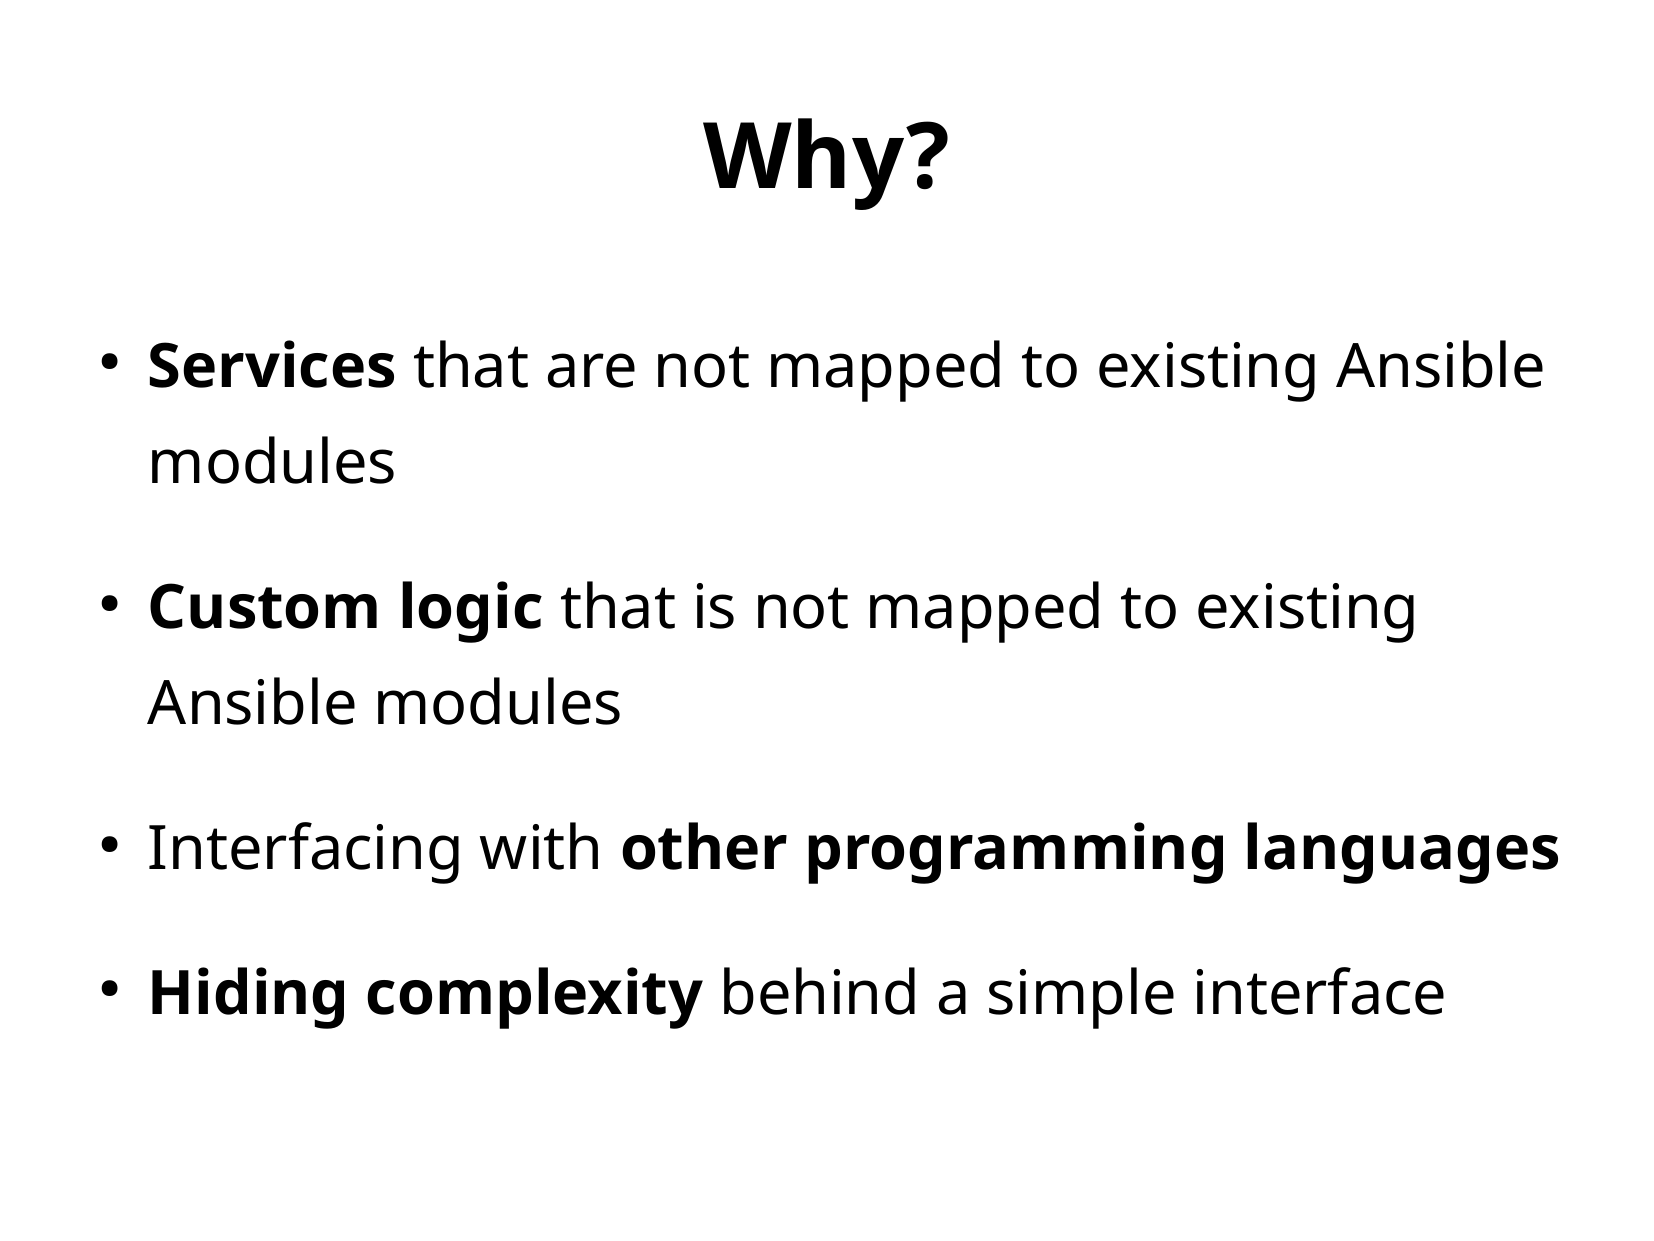

# Why?
Services that are not mapped to existing Ansible modules
Custom logic that is not mapped to existing Ansible modules
Interfacing with other programming languages
Hiding complexity behind a simple interface